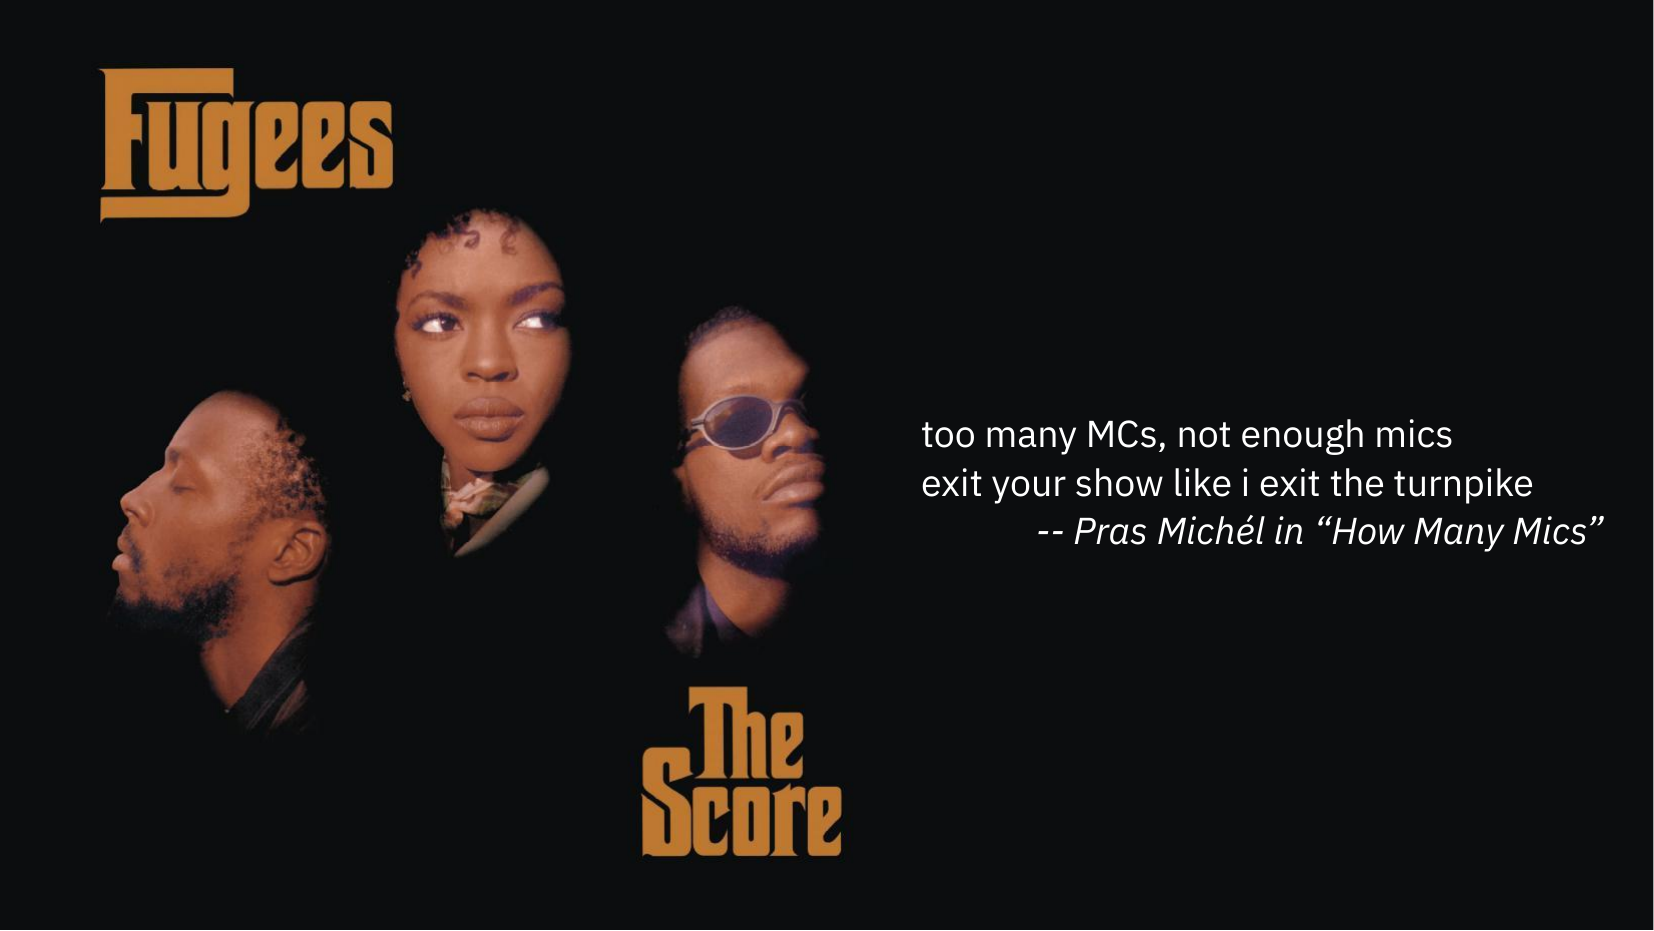

too many MCs, not enough mics
exit your show like i exit the turnpike
-- Pras Michél in “How Many Mics”